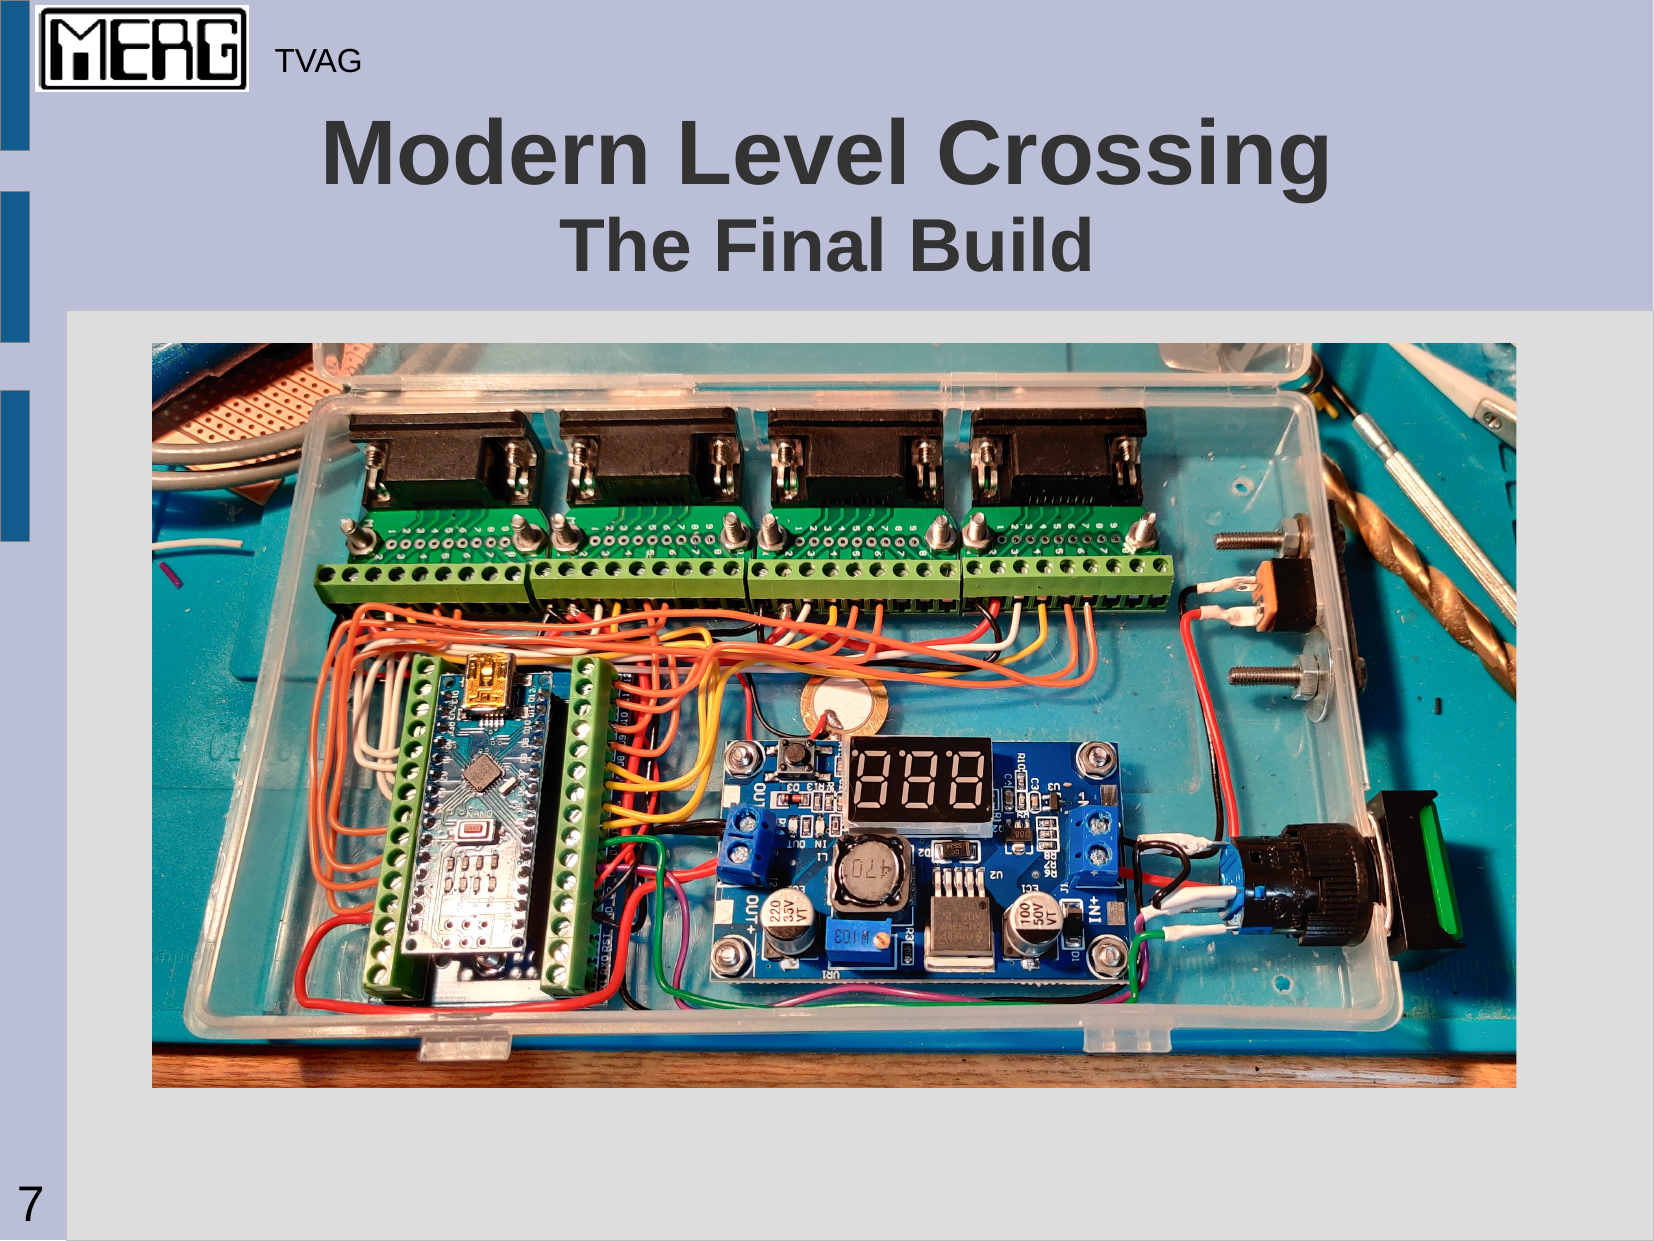

TVAG
# Modern Level Crossing The Final Build